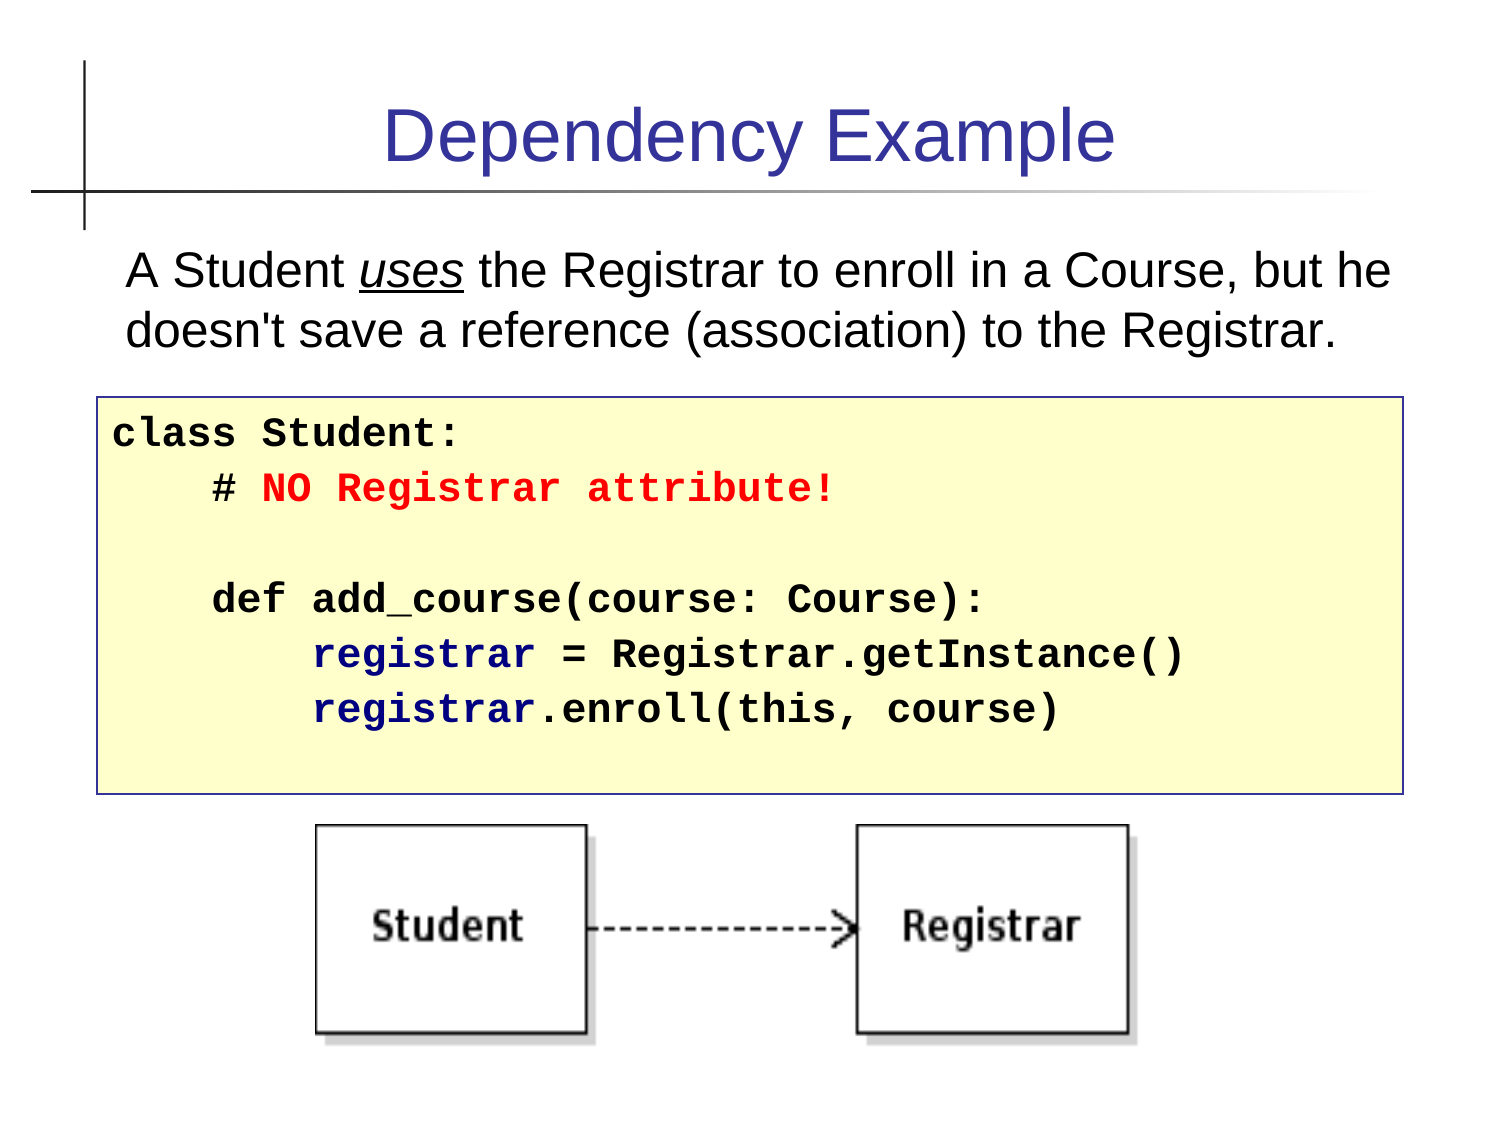

# Dependency Example
A Student uses the Registrar to enroll in a Course, but he doesn't save a reference (association) to the Registrar.
class Student:
 # NO Registrar attribute!
 def add_course(course: Course):
 registrar = Registrar.getInstance()
 registrar.enroll(this, course)